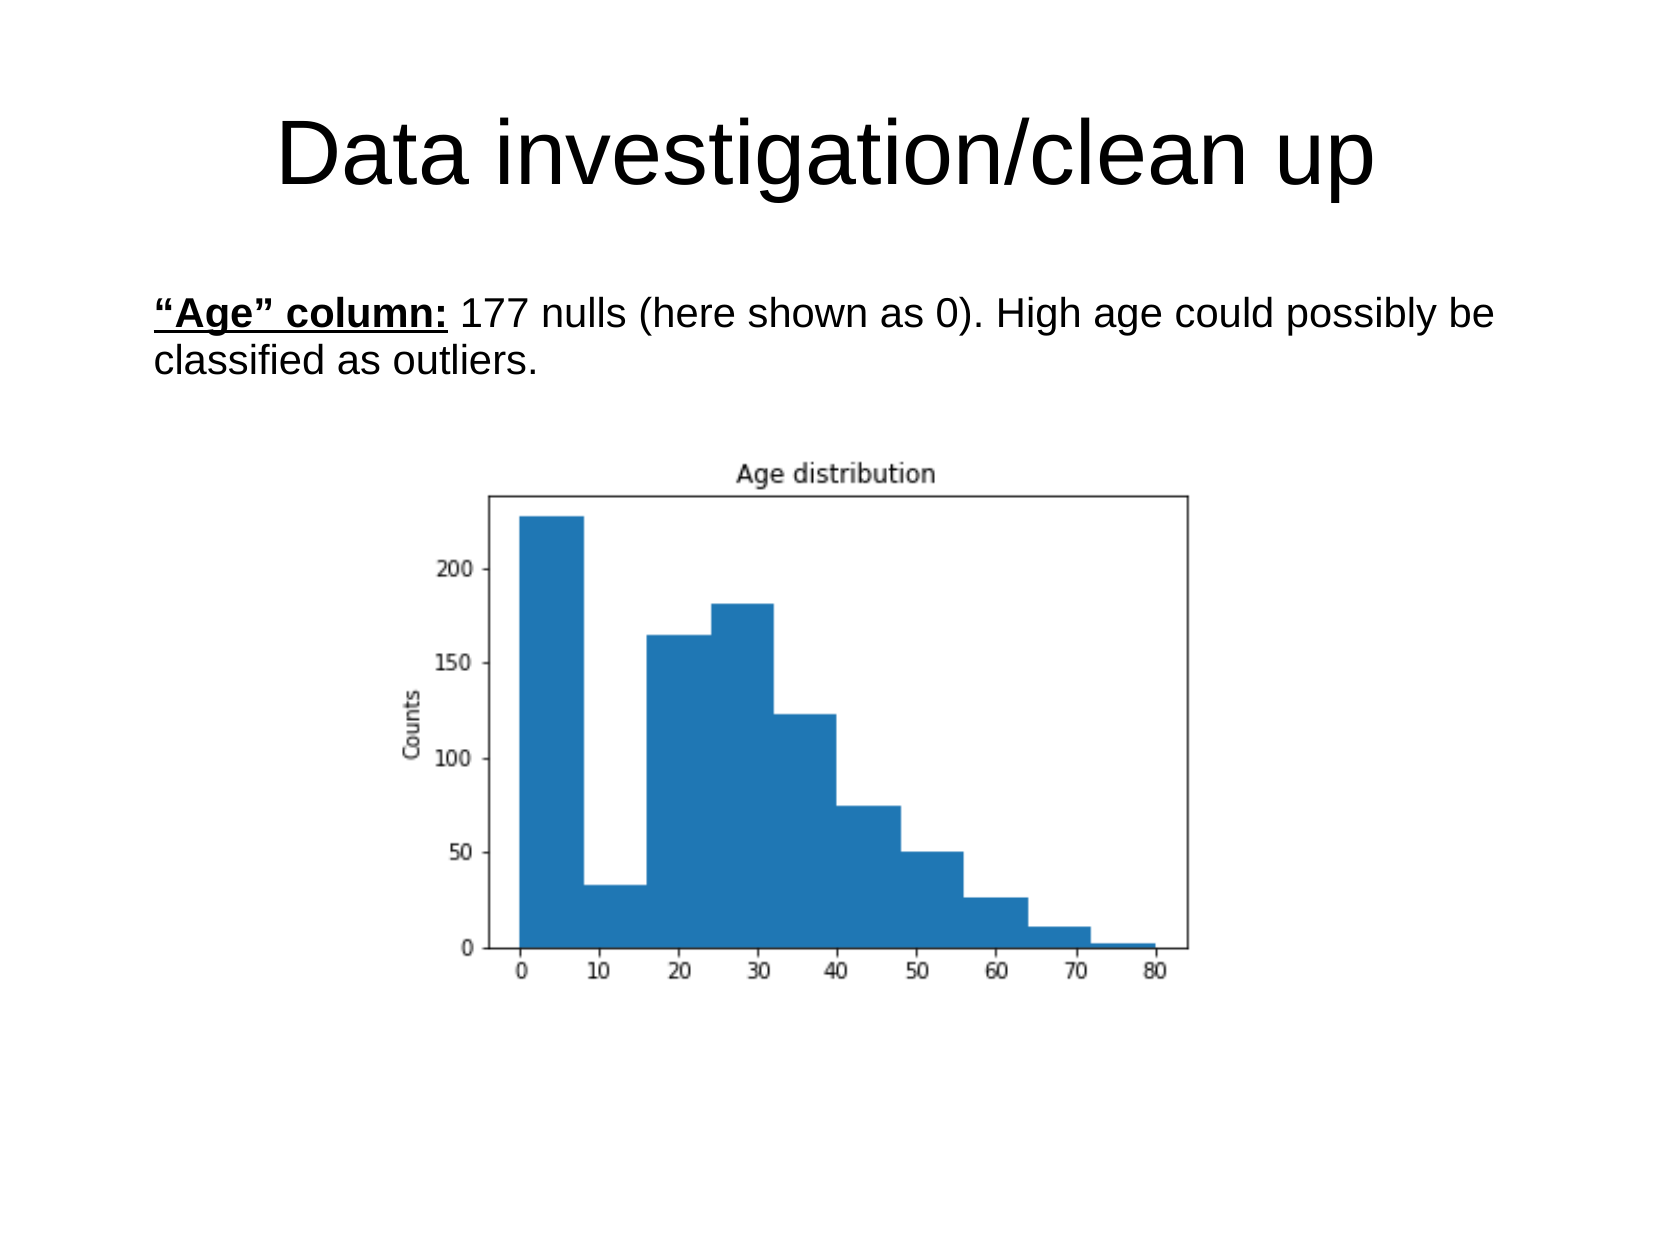

# Data investigation/clean up
“Age” column: 177 nulls (here shown as 0). High age could possibly be classified as outliers.